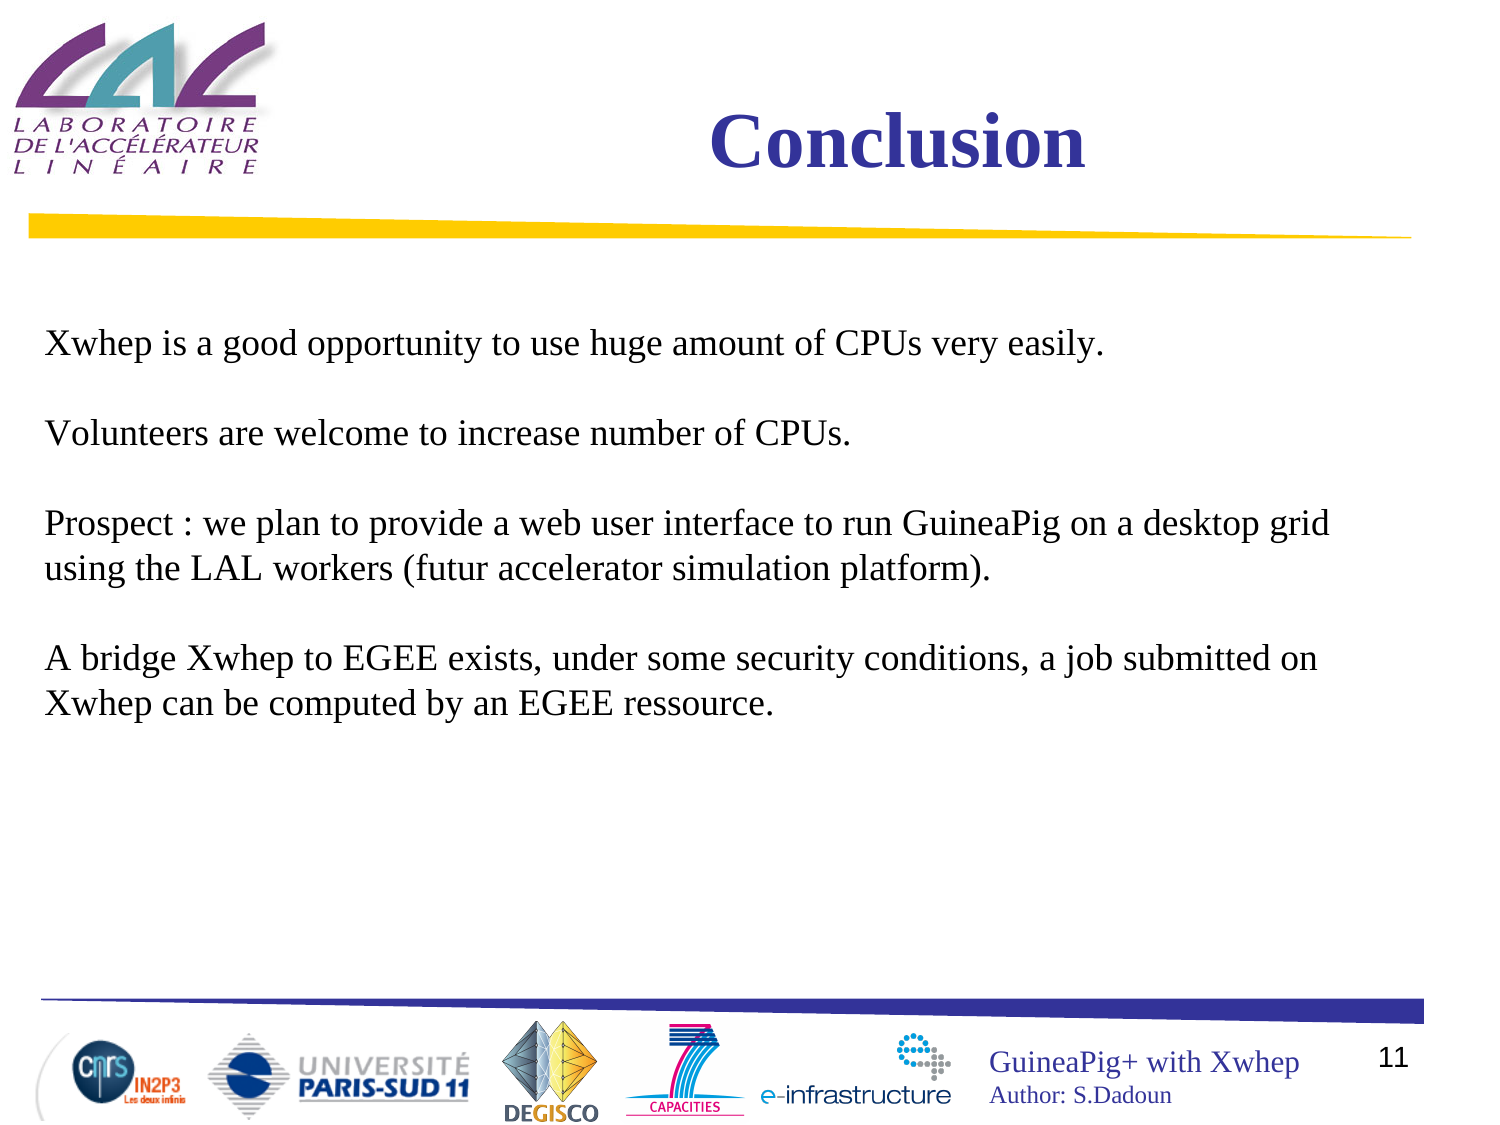

# Conclusion
Xwhep is a good opportunity to use huge amount of CPUs very easily.
Volunteers are welcome to increase number of CPUs.
Prospect : we plan to provide a web user interface to run GuineaPig on a desktop grid using the LAL workers (futur accelerator simulation platform).
A bridge Xwhep to EGEE exists, under some security conditions, a job submitted on Xwhep can be computed by an EGEE ressource.